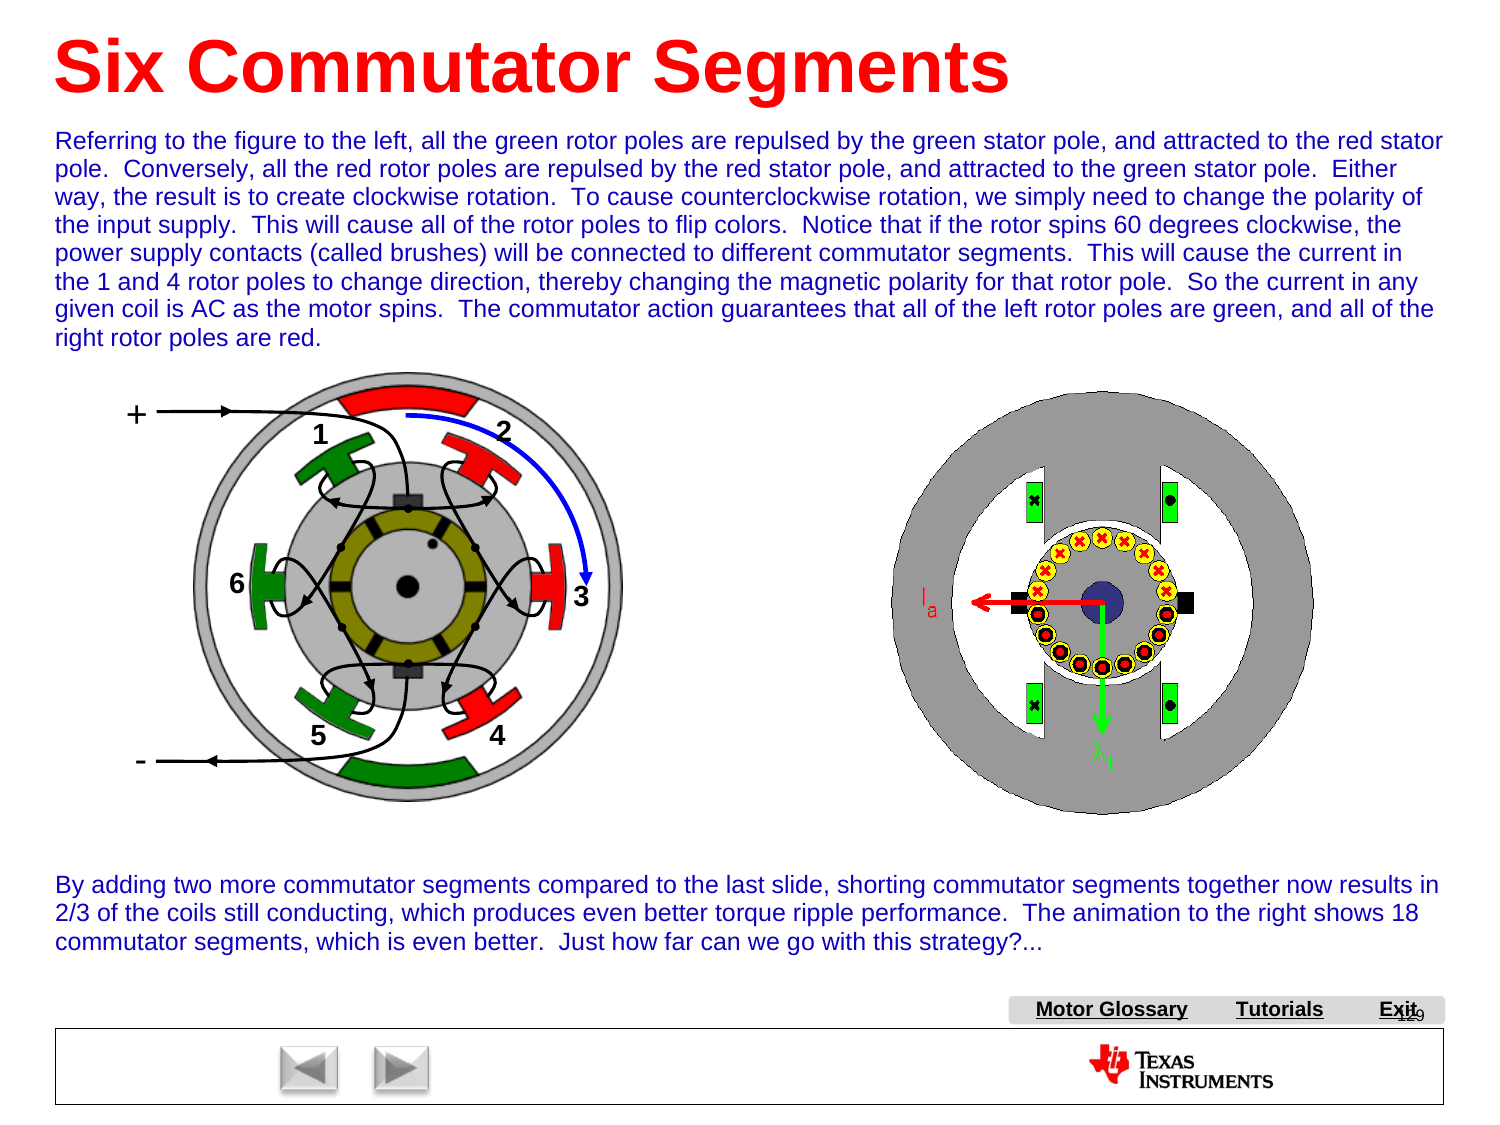

# Six Commutator Segments
Referring to the figure to the left, all the green rotor poles are repulsed by the green stator pole, and attracted to the red stator pole. Conversely, all the red rotor poles are repulsed by the red stator pole, and attracted to the green stator pole. Either way, the result is to create clockwise rotation. To cause counterclockwise rotation, we simply need to change the polarity of the input supply. This will cause all of the rotor poles to flip colors. Notice that if the rotor spins 60 degrees clockwise, the power supply contacts (called brushes) will be connected to different commutator segments. This will cause the current in the 1 and 4 rotor poles to change direction, thereby changing the magnetic polarity for that rotor pole. So the current in any given coil is AC as the motor spins. The commutator action guarantees that all of the left rotor poles are green, and all of the right rotor poles are red.
+
-
2
1
6
3
4
5
By adding two more commutator segments compared to the last slide, shorting commutator segments together now results in 2/3 of the coils still conducting, which produces even better torque ripple performance. The animation to the right shows 18 commutator segments, which is even better. Just how far can we go with this strategy?...